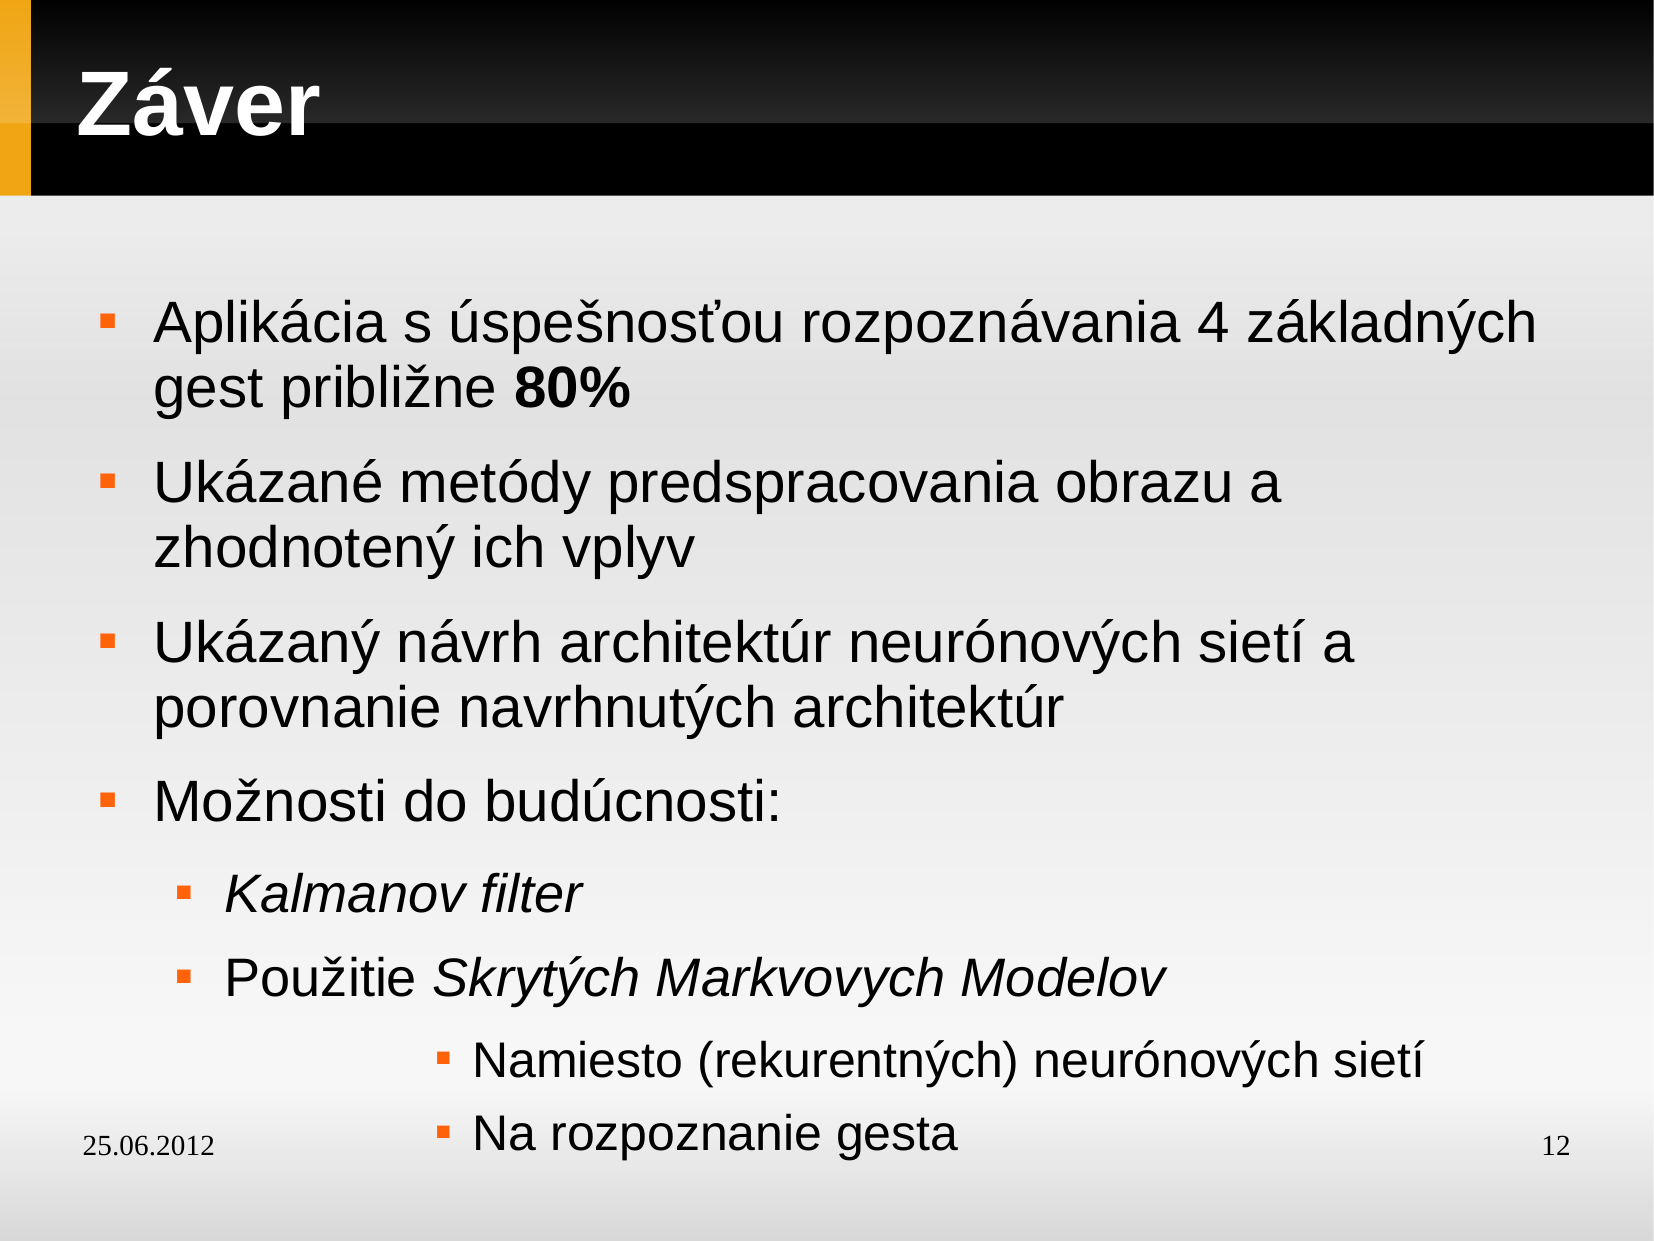

# Záver
Aplikácia s úspešnosťou rozpoznávania 4 základných gest približne 80%
Ukázané metódy predspracovania obrazu a zhodnotený ich vplyv
Ukázaný návrh architektúr neurónových sietí a porovnanie navrhnutých architektúr
Možnosti do budúcnosti:
Kalmanov filter
Použitie Skrytých Markvovych Modelov
Namiesto (rekurentných) neurónových sietí
Na rozpoznanie gesta
25.06.2012
12